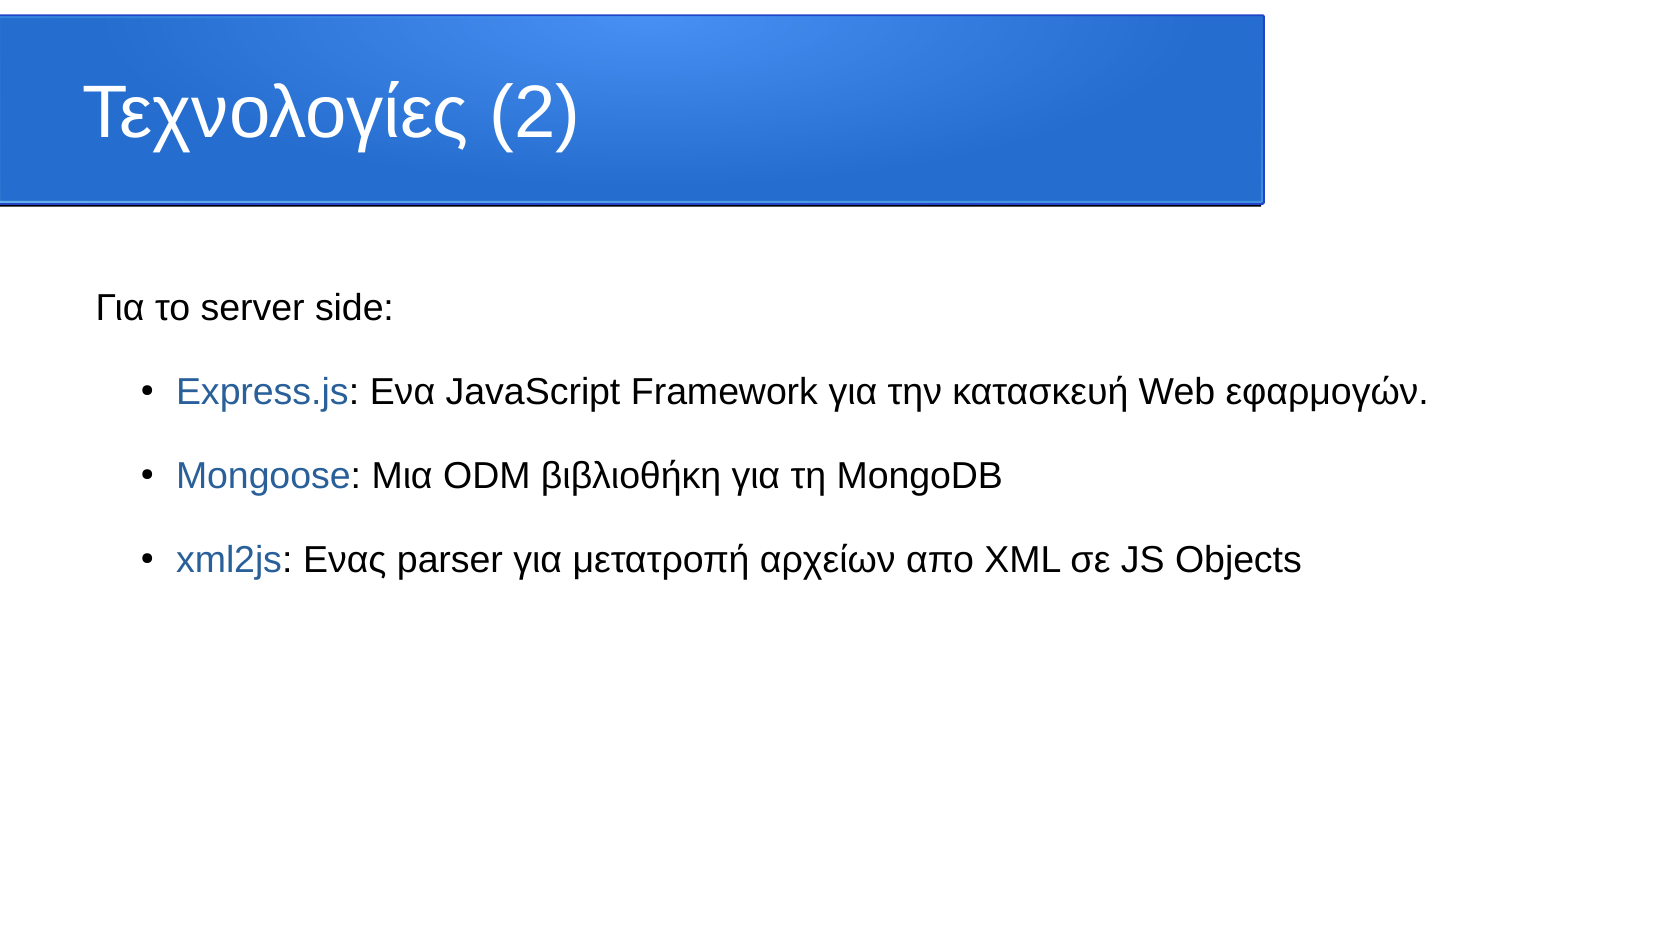

# Τεχνολογίες (2)
Για το server side:
Express.js: Ενα JavaScript Framework για την κατασκευή Web εφαρμογών.
Mongoose: Μια ODM βιβλιοθήκη για τη MongoDB
xml2js: Ενας parser για μετατροπή αρχείων απο XML σε JS Objects